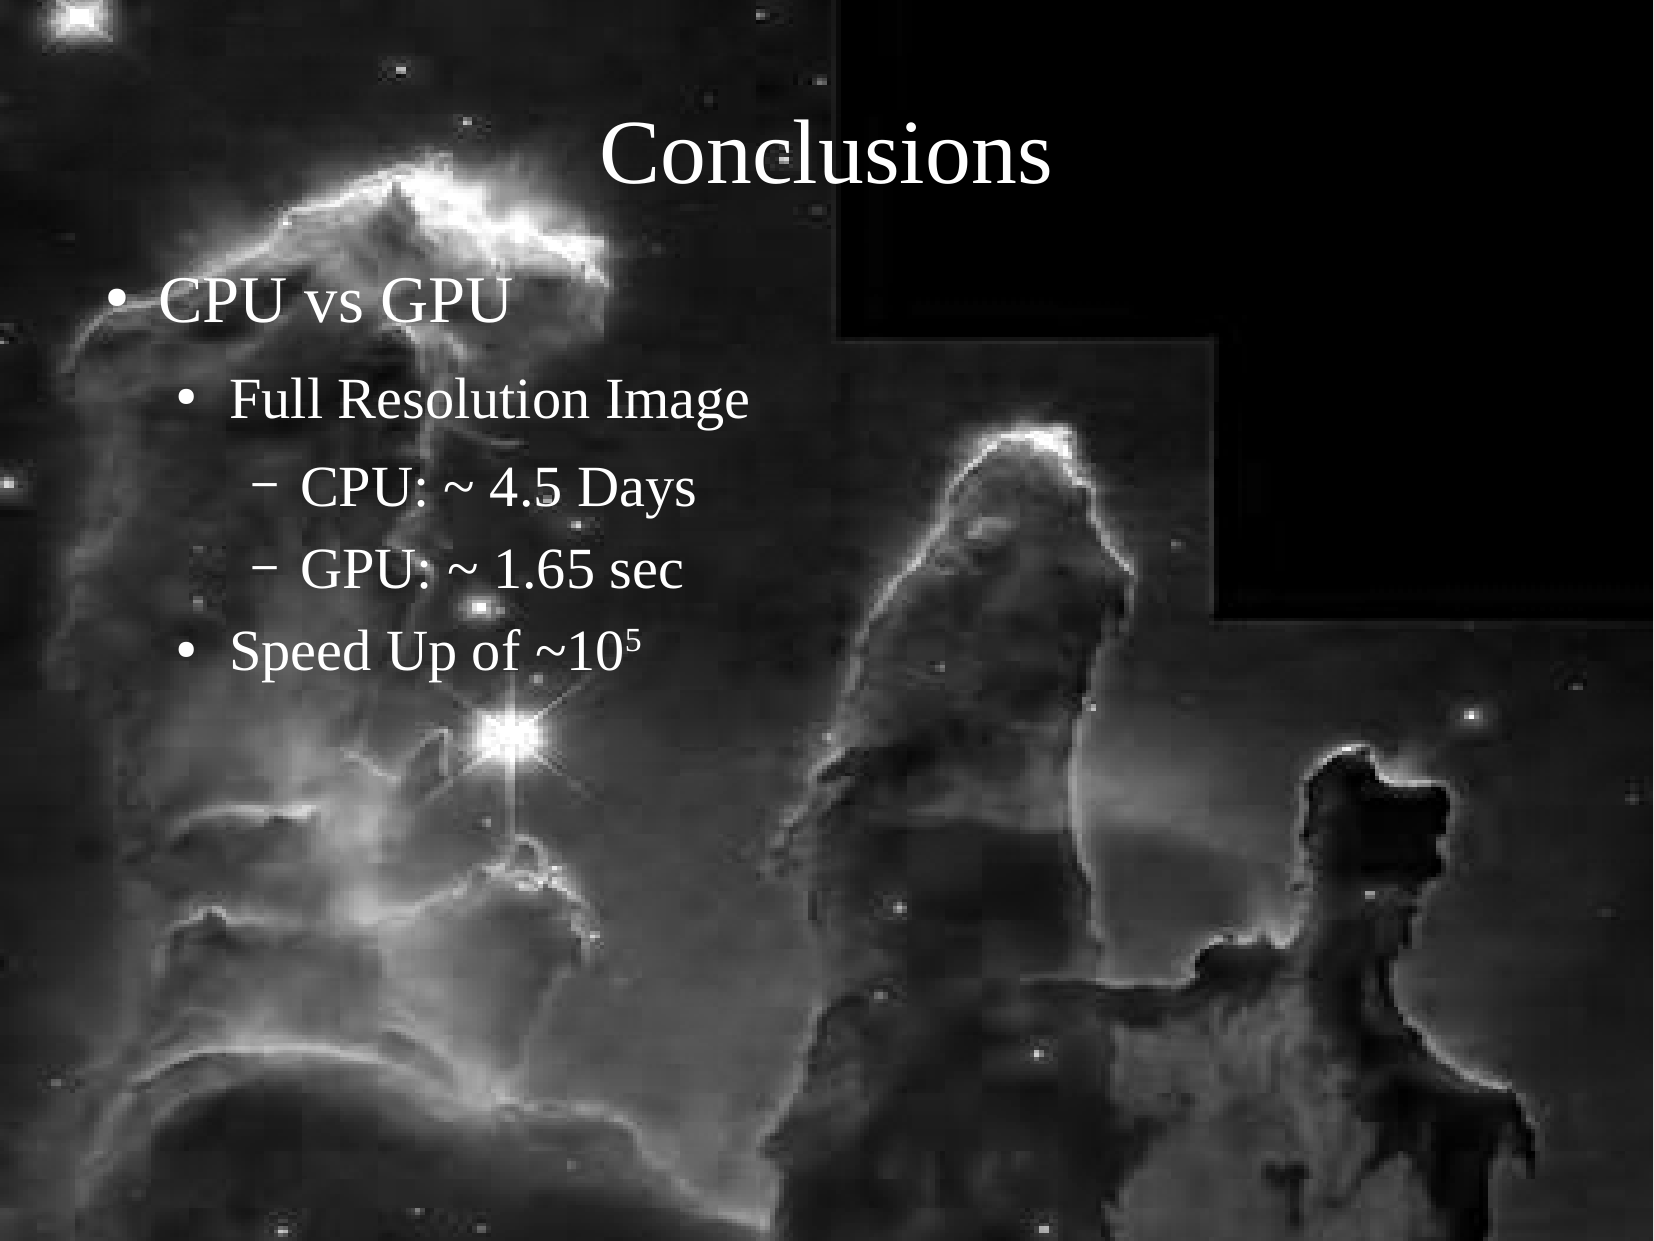

# Conclusions
CPU vs GPU
Full Resolution Image
CPU: ~ 4.5 Days
GPU: ~ 1.65 sec
Speed Up of ~105